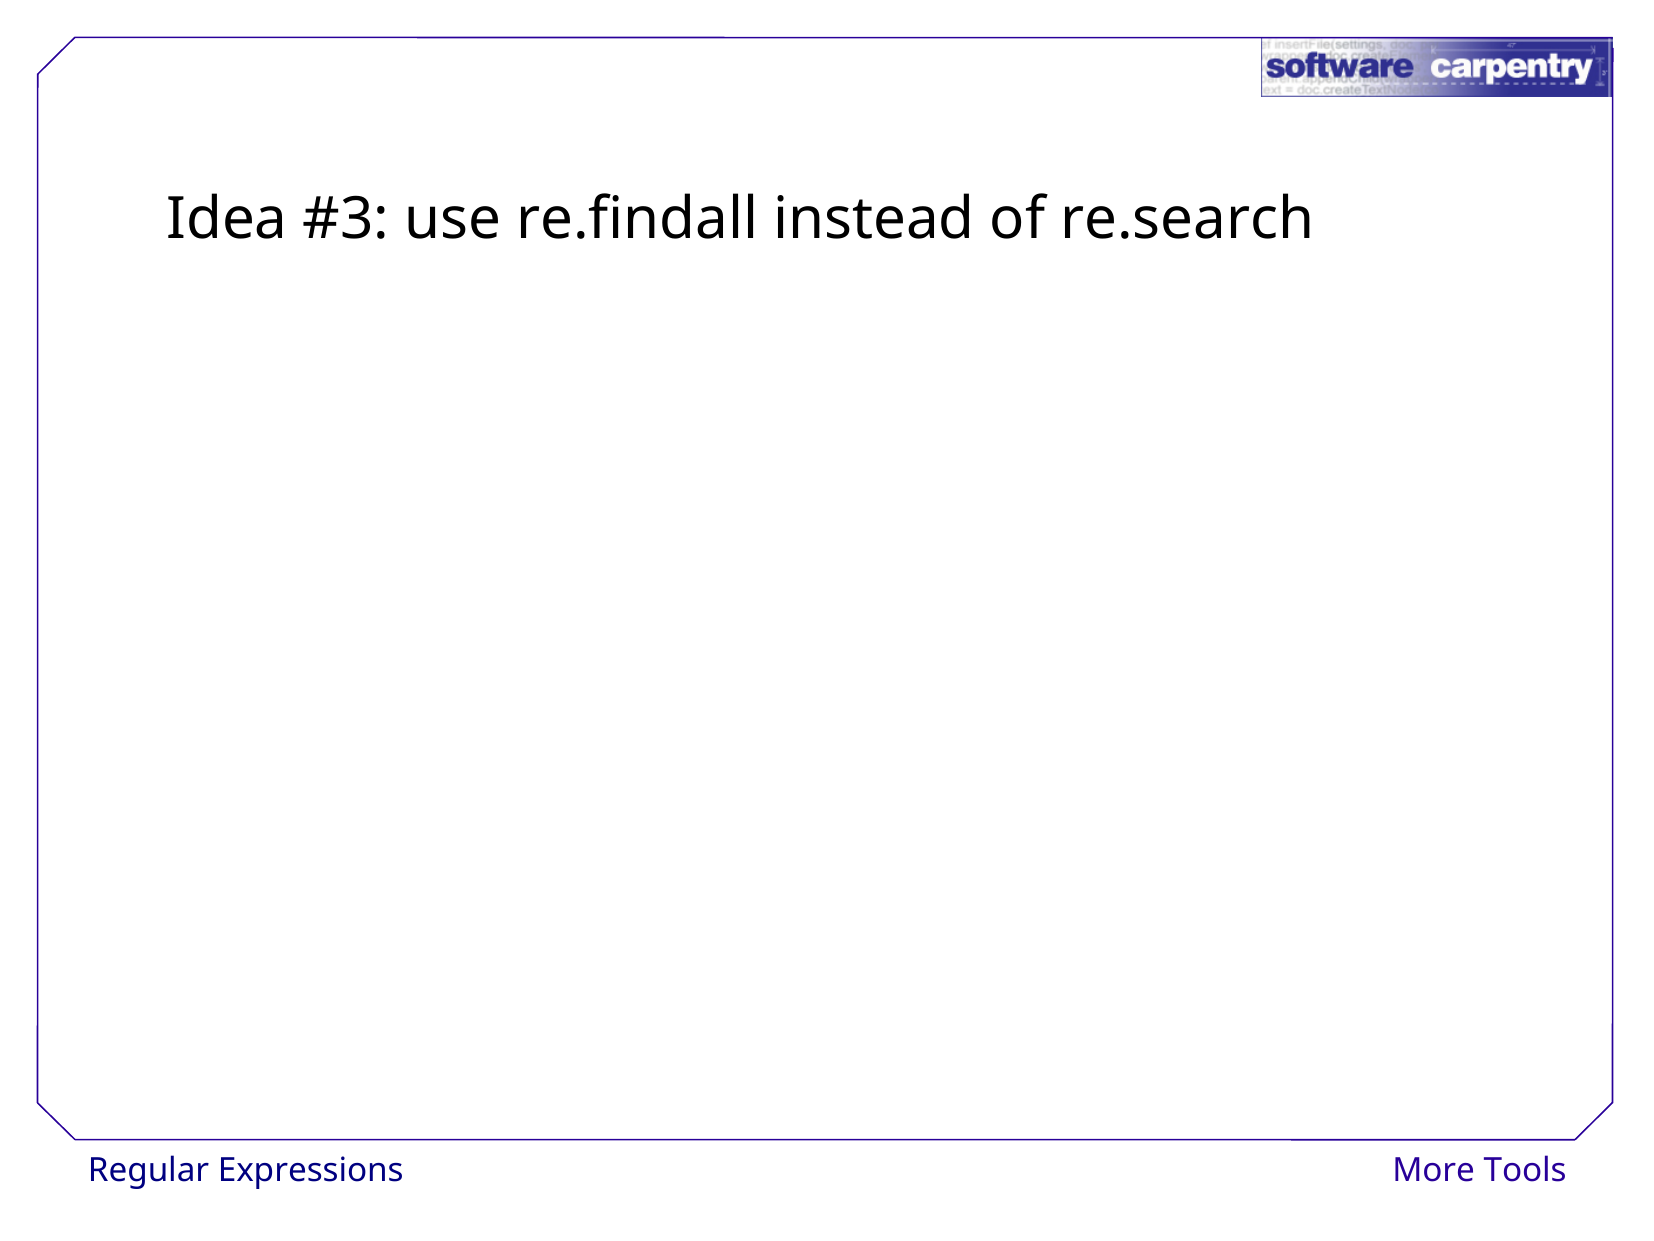

Idea #3: use re.findall instead of re.search